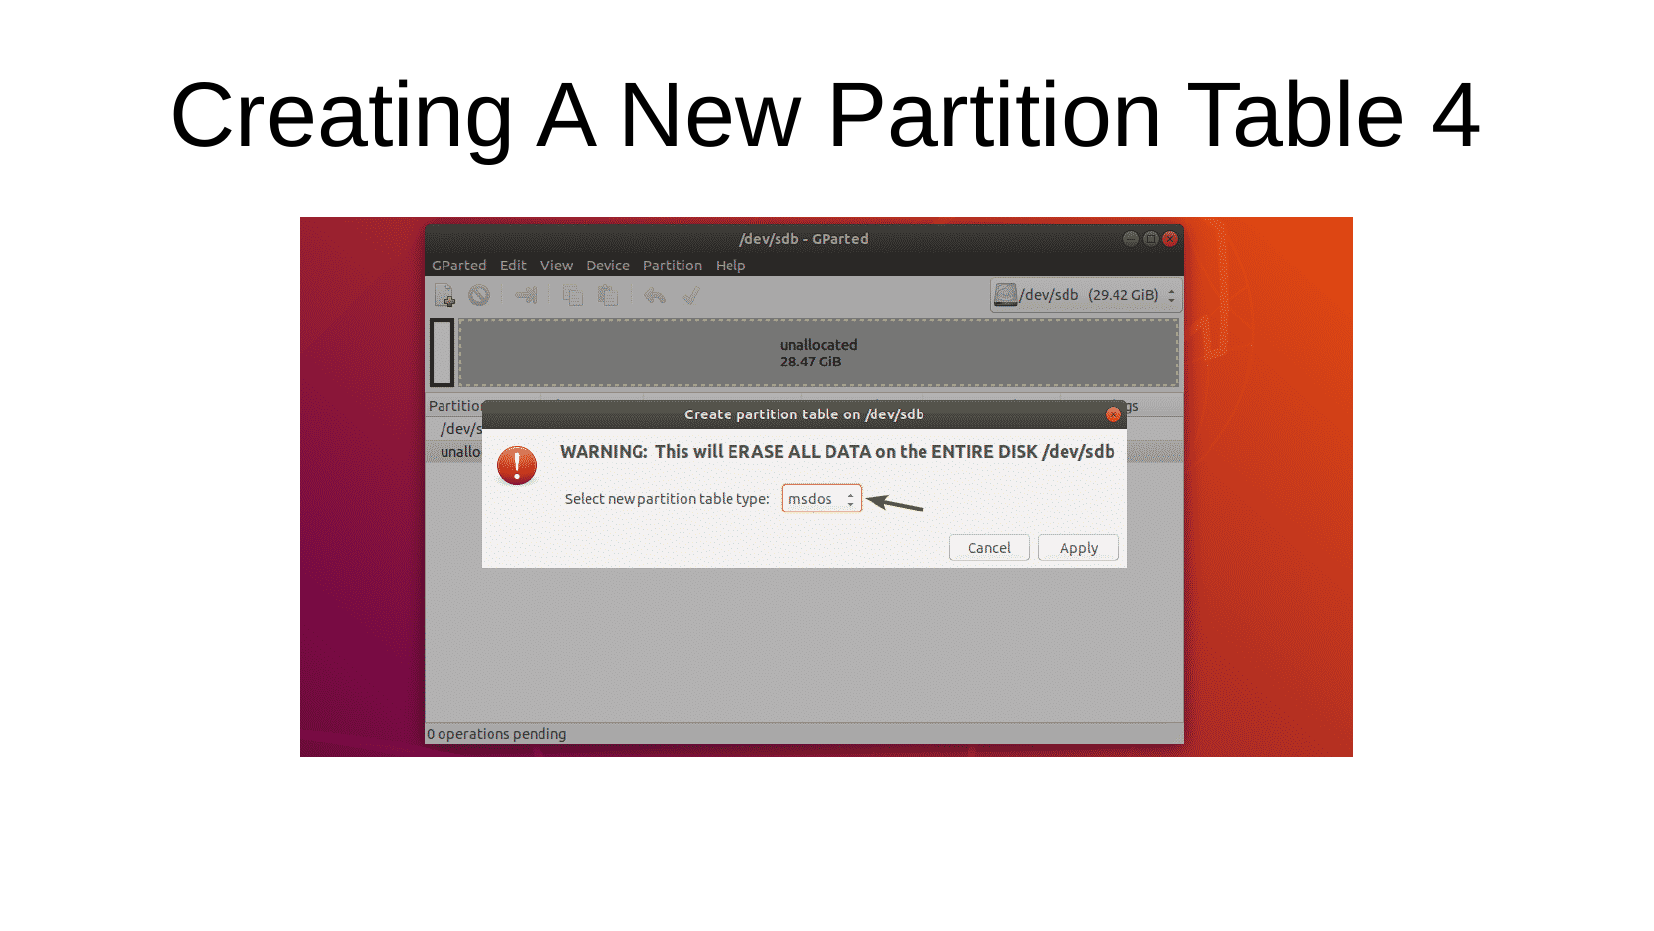

# Creating A New Partition Table 4